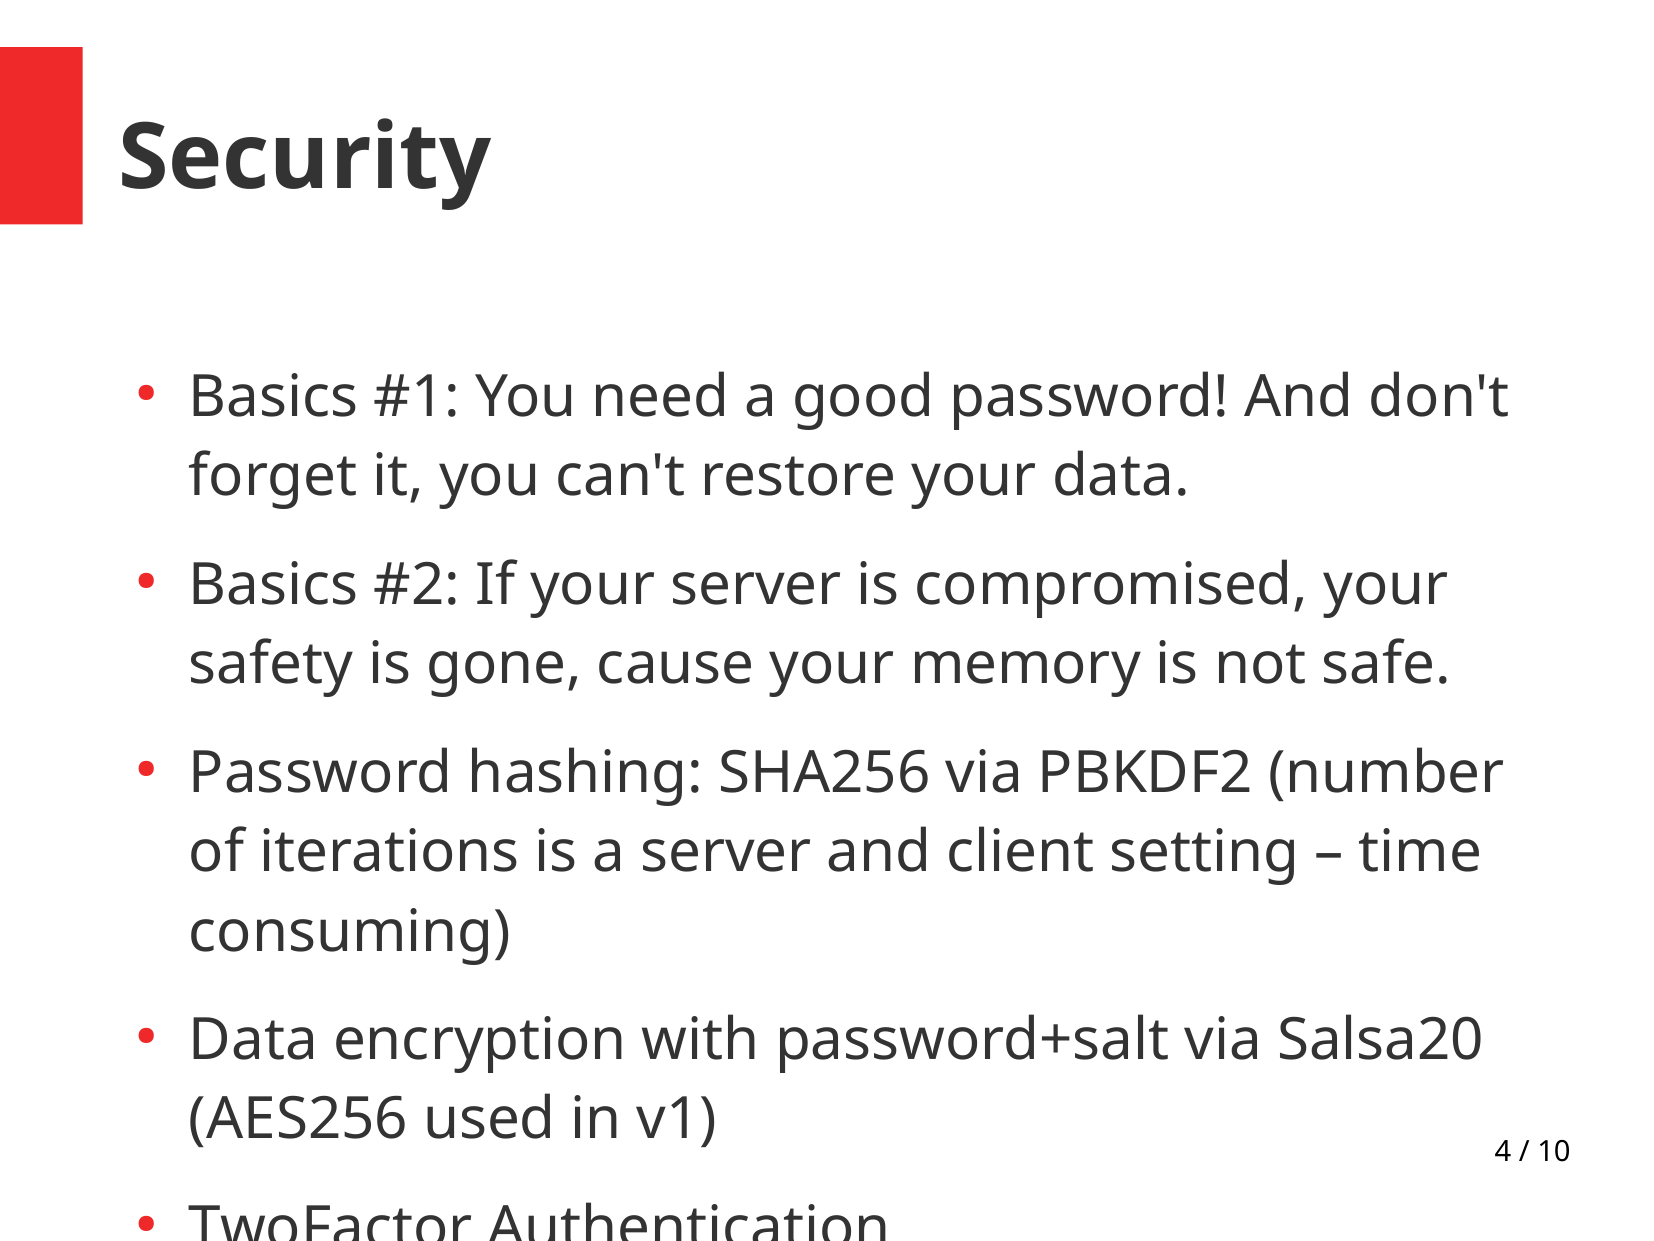

# Security
Basics #1: You need a good password! And don't forget it, you can't restore your data.
Basics #2: If your server is compromised, your safety is gone, cause your memory is not safe.
Password hashing: SHA256 via PBKDF2 (number of iterations is a server and client setting – time consuming)
Data encryption with password+salt via Salsa20 (AES256 used in v1)
TwoFactor Authentication
4